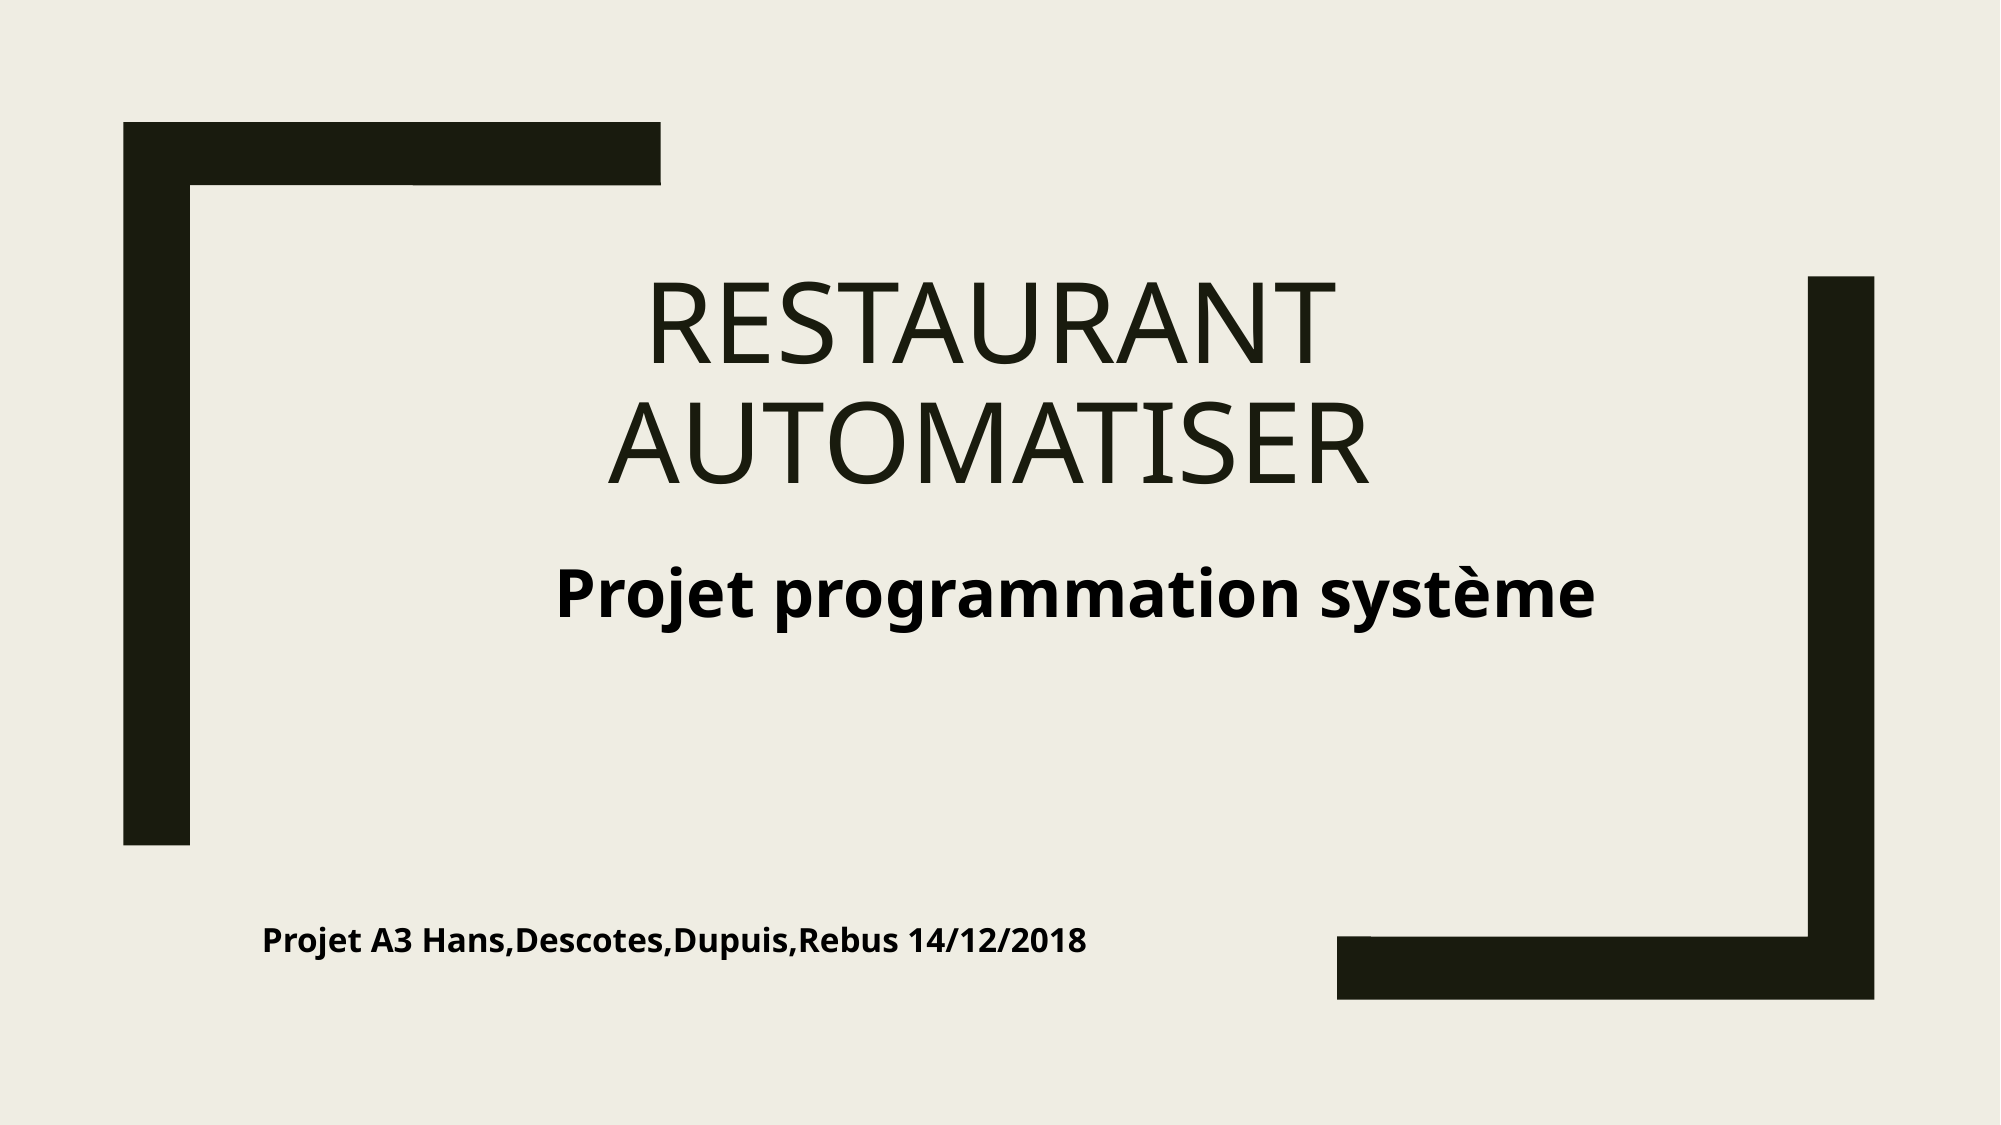

# Restaurant automatiser
Projet programmation système
Projet A3 Hans,Descotes,Dupuis,Rebus 14/12/2018